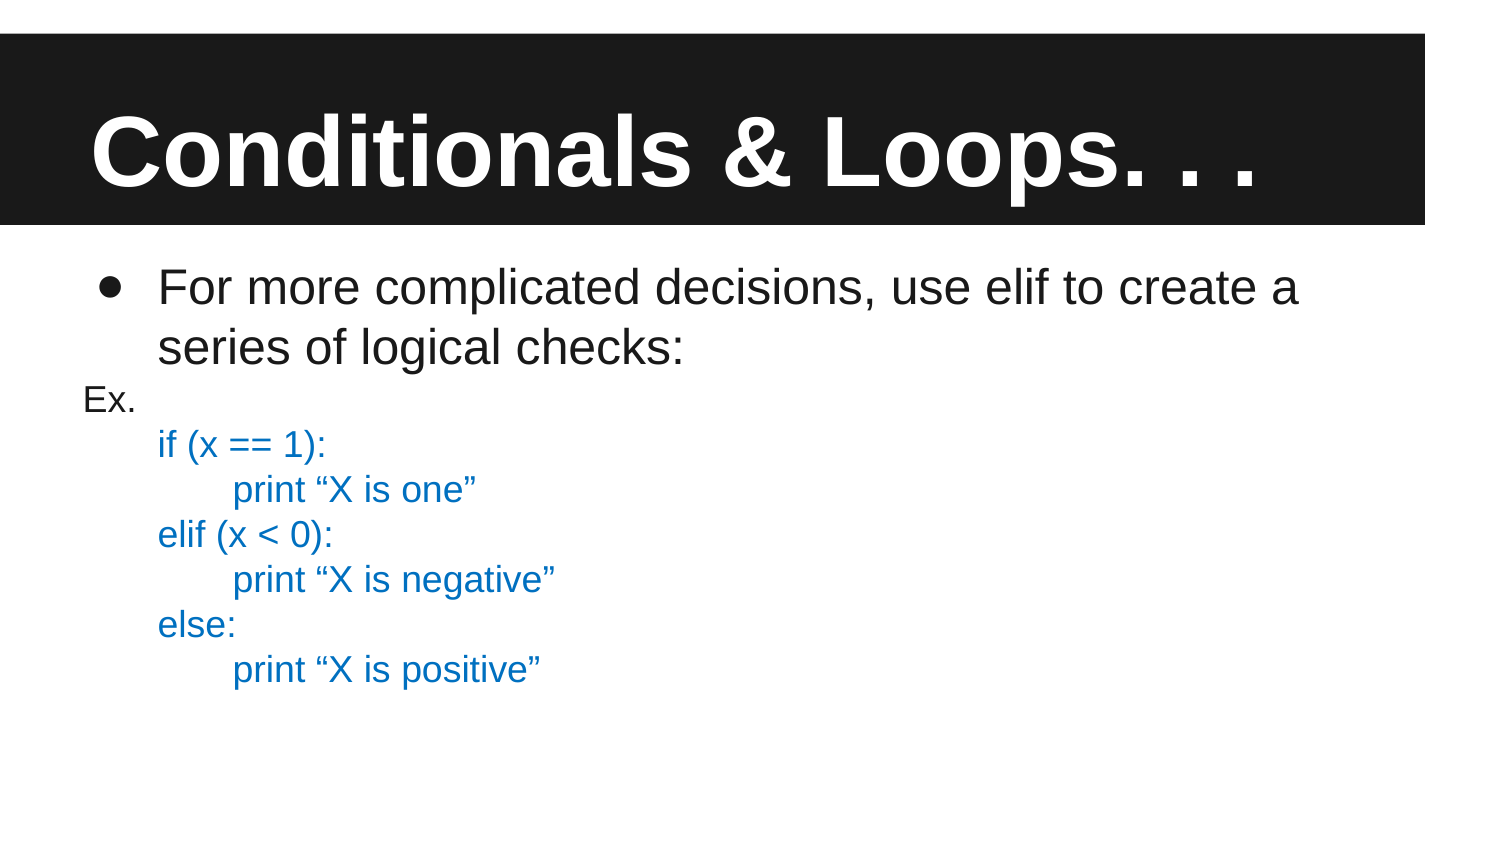

# Conditionals & Loops. . .
For more complicated decisions, use elif to create a series of logical checks:
Ex.
	if (x == 1):
		print “X is one”
	elif (x < 0):
		print “X is negative”
	else:
		print “X is positive”